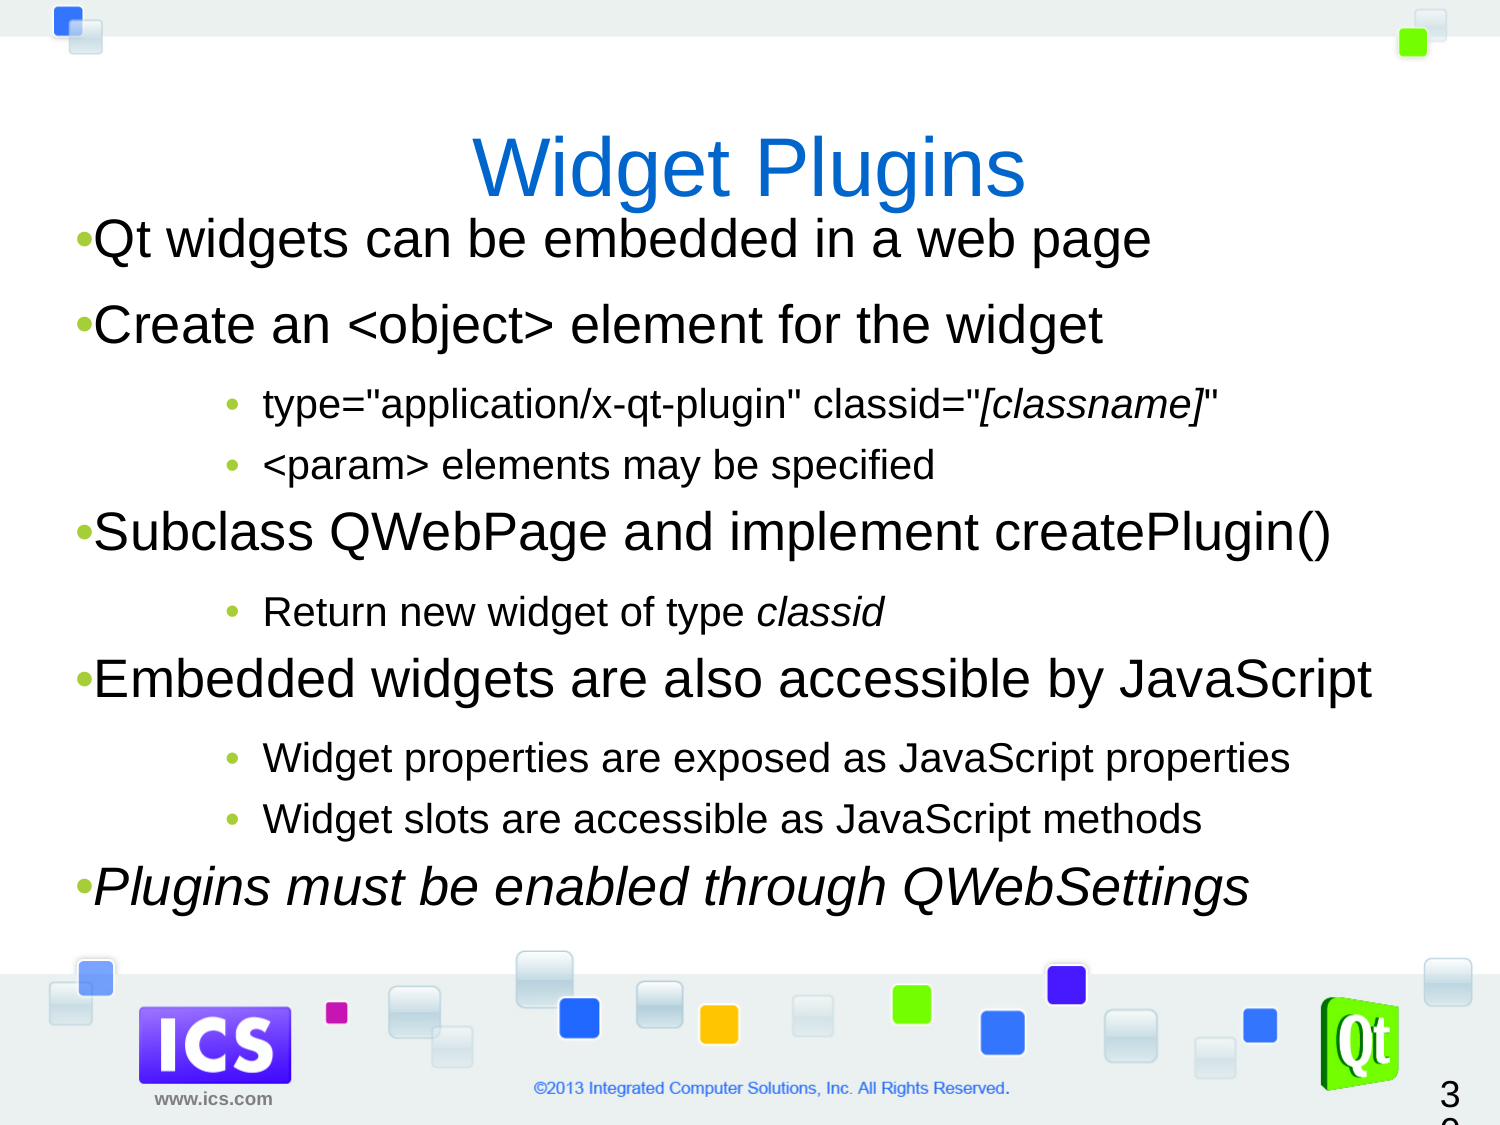

# Widget Plugins
Qt widgets can be embedded in a web page
Create an <object> element for the widget
type="application/x-qt-plugin" classid="[classname]"
<param> elements may be specified
Subclass QWebPage and implement createPlugin()
Return new widget of type classid
Embedded widgets are also accessible by JavaScript
Widget properties are exposed as JavaScript properties
Widget slots are accessible as JavaScript methods
Plugins must be enabled through QWebSettings